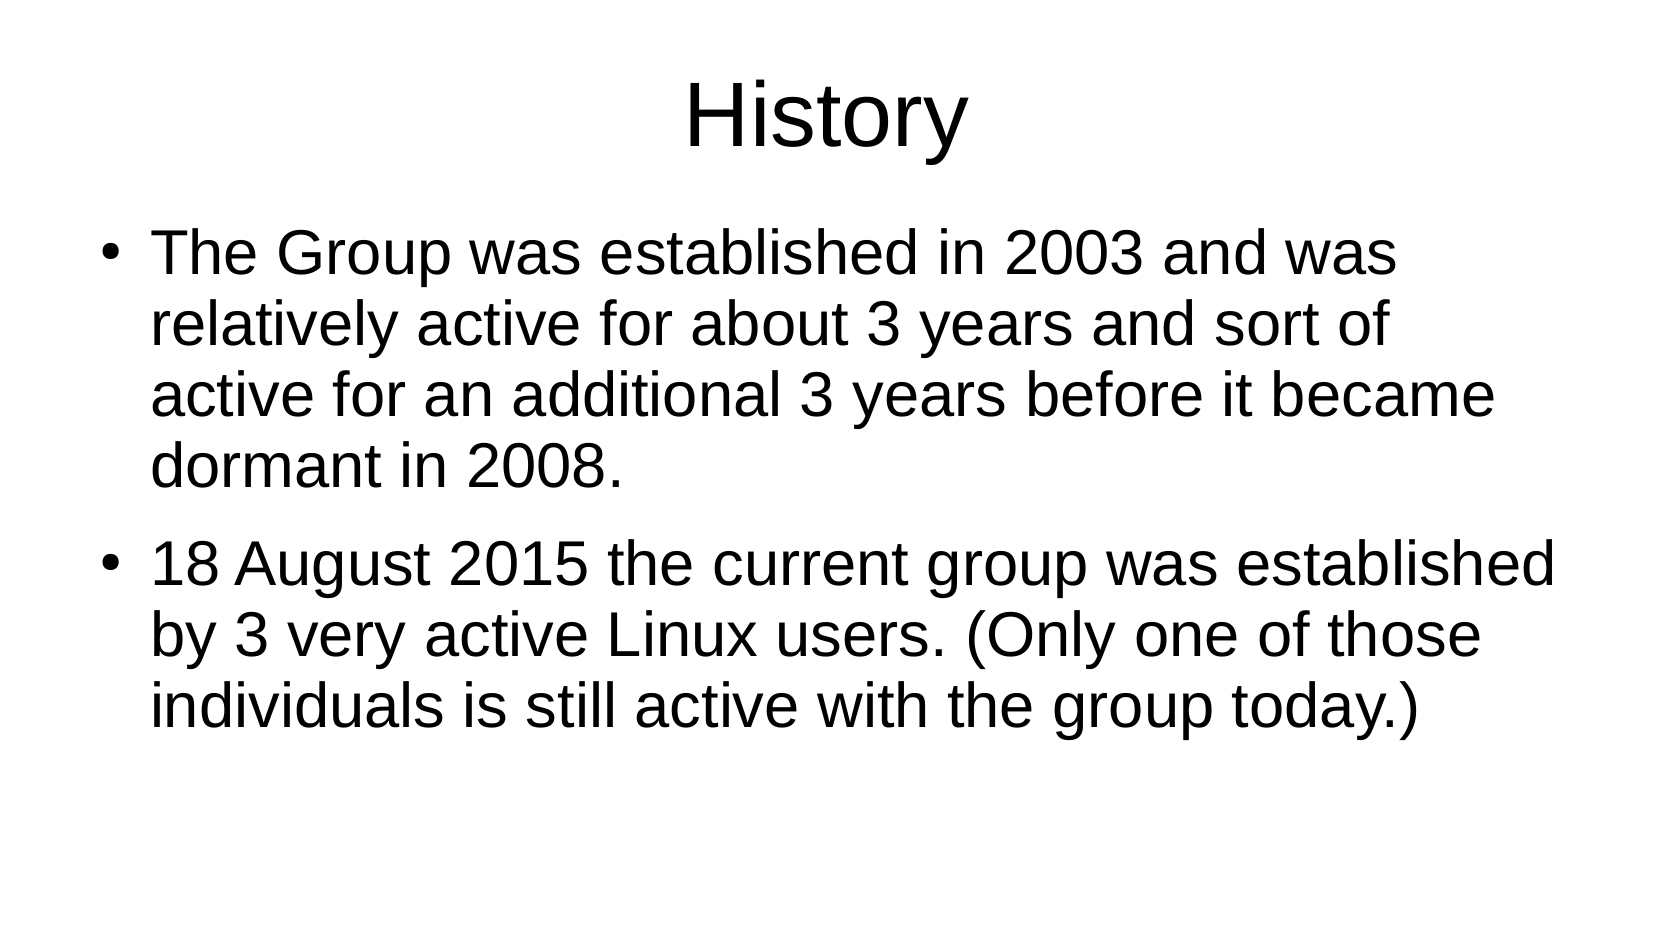

# History
The Group was established in 2003 and was relatively active for about 3 years and sort of active for an additional 3 years before it became dormant in 2008.
18 August 2015 the current group was established by 3 very active Linux users. (Only one of those individuals is still active with the group today.)